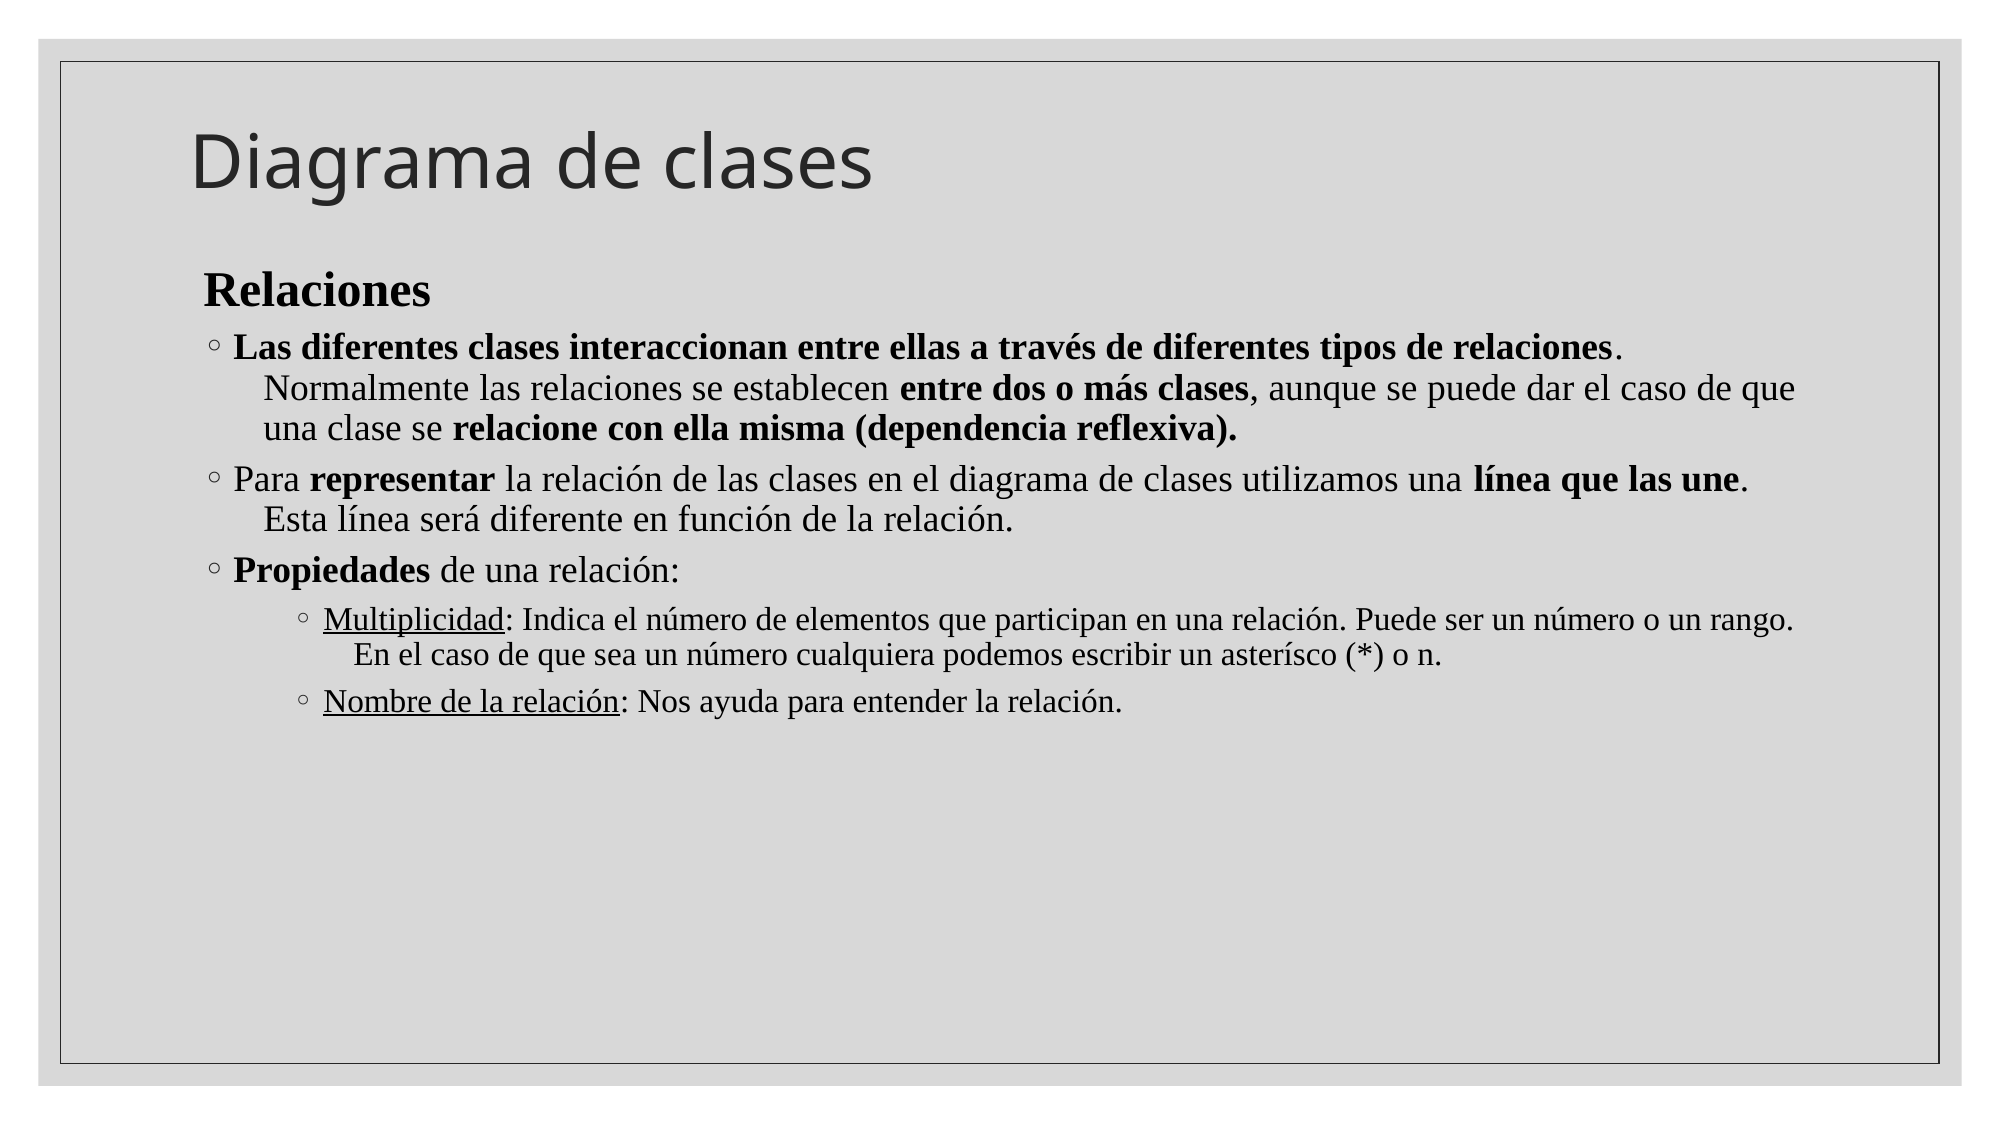

# Diagrama de clases
Relaciones
Las diferentes clases interaccionan entre ellas a través de diferentes tipos de relaciones. Normalmente las relaciones se establecen entre dos o más clases, aunque se puede dar el caso de que una clase se relacione con ella misma (dependencia reflexiva).
Para representar la relación de las clases en el diagrama de clases utilizamos una línea que las une. Esta línea será diferente en función de la relación.
Propiedades de una relación:
Multiplicidad: Indica el número de elementos que participan en una relación. Puede ser un número o un rango. En el caso de que sea un número cualquiera podemos escribir un asterísco (*) o n.
Nombre de la relación: Nos ayuda para entender la relación.